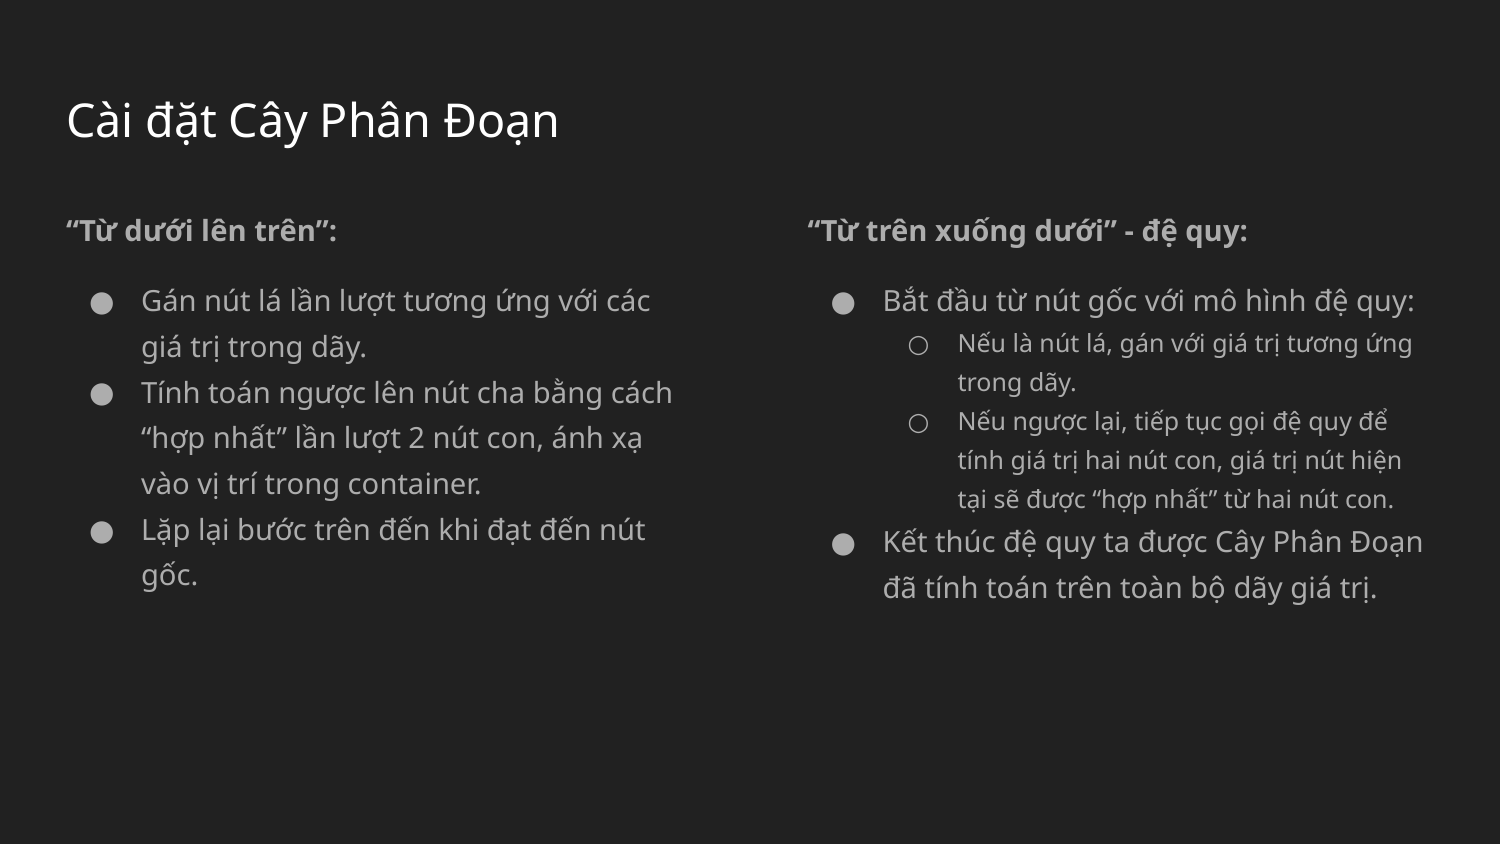

# Cài đặt Cây Phân Đoạn
“Từ dưới lên trên”:
Gán nút lá lần lượt tương ứng với các giá trị trong dãy.
Tính toán ngược lên nút cha bằng cách “hợp nhất” lần lượt 2 nút con, ánh xạ vào vị trí trong container.
Lặp lại bước trên đến khi đạt đến nút gốc.
“Từ trên xuống dưới” - đệ quy:
Bắt đầu từ nút gốc với mô hình đệ quy:
Nếu là nút lá, gán với giá trị tương ứng trong dãy.
Nếu ngược lại, tiếp tục gọi đệ quy để tính giá trị hai nút con, giá trị nút hiện tại sẽ được “hợp nhất” từ hai nút con.
Kết thúc đệ quy ta được Cây Phân Đoạn đã tính toán trên toàn bộ dãy giá trị.